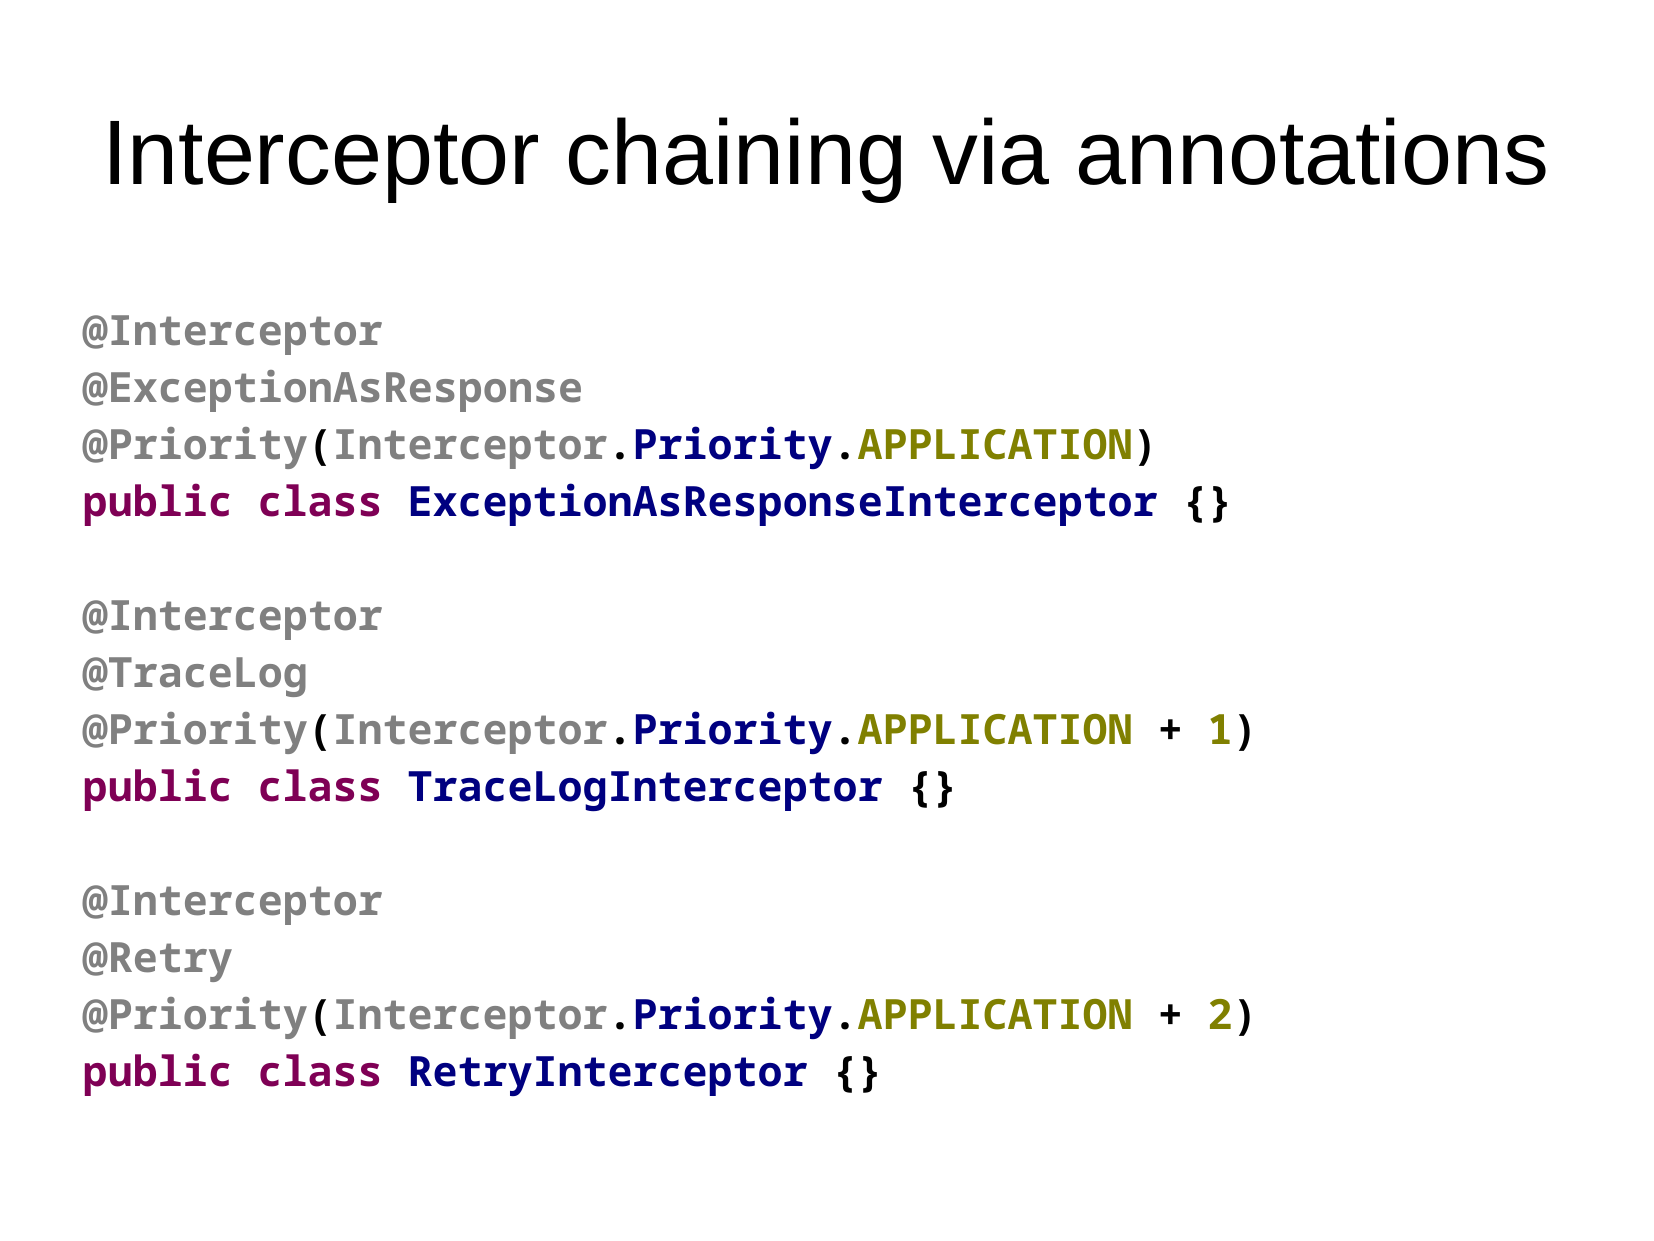

# Interceptor chaining via annotations
@Interceptor
@ExceptionAsResponse
@Priority(Interceptor.Priority.APPLICATION)
public class ExceptionAsResponseInterceptor {}
@Interceptor
@TraceLog
@Priority(Interceptor.Priority.APPLICATION + 1)
public class TraceLogInterceptor {}
@Interceptor
@Retry
@Priority(Interceptor.Priority.APPLICATION + 2)
public class RetryInterceptor {}